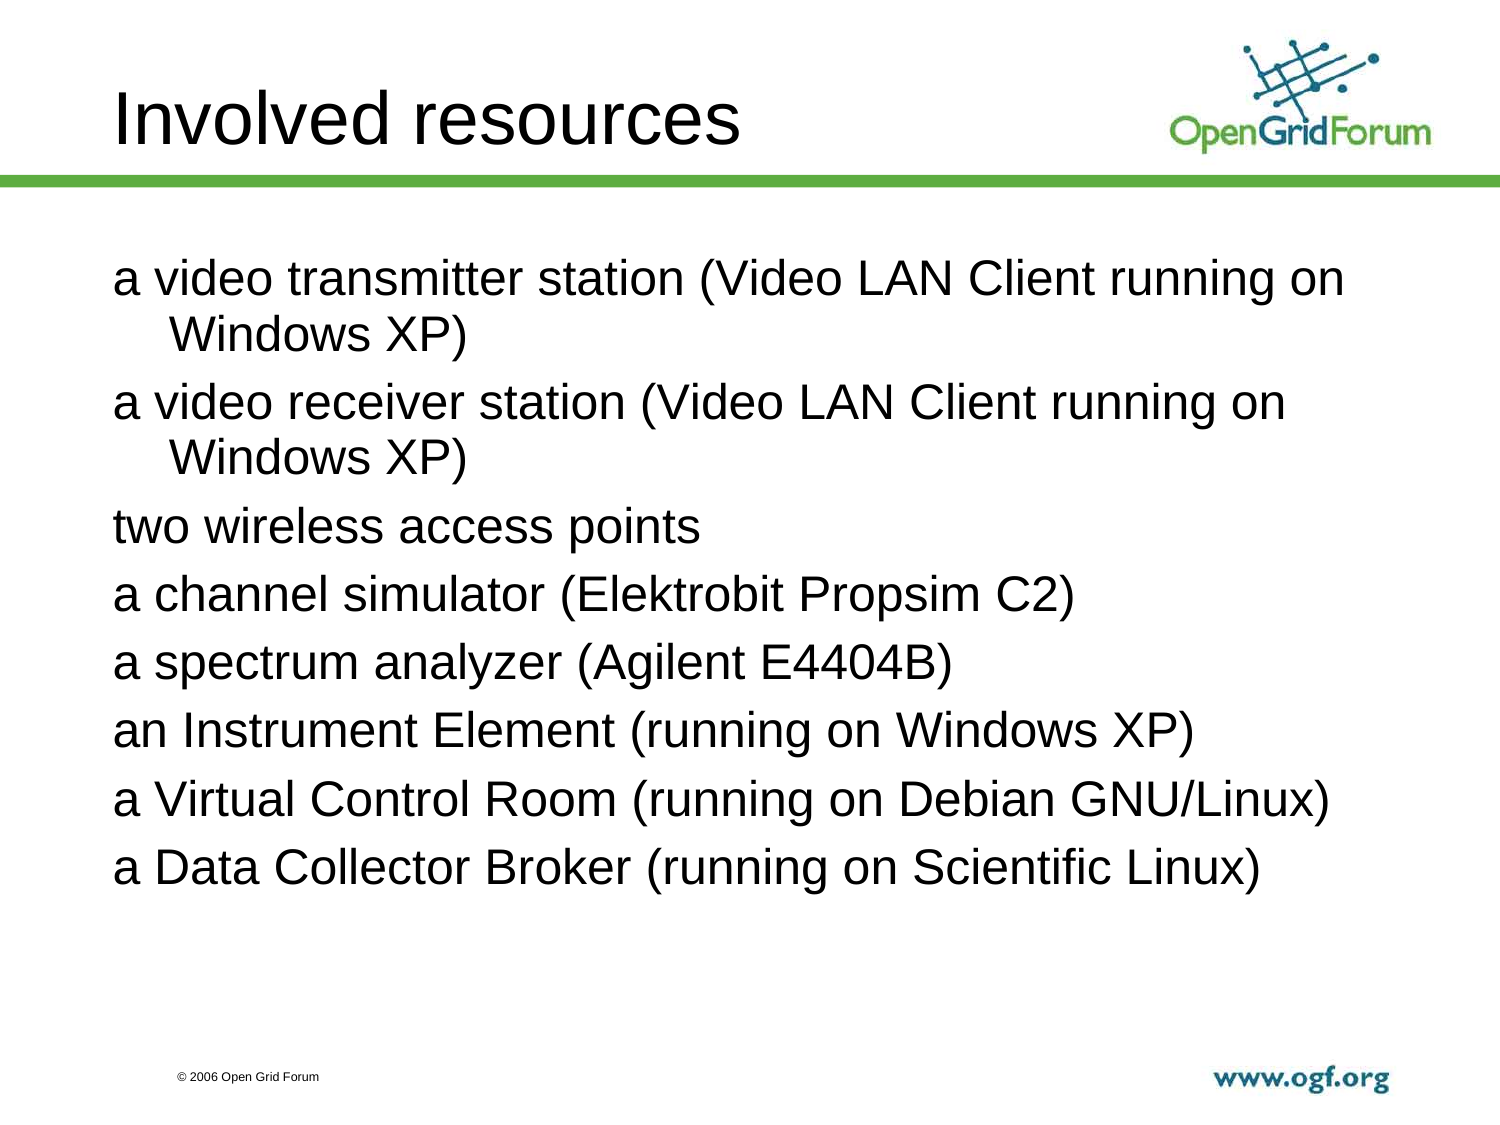

# Involved resources
a video transmitter station (Video LAN Client running on Windows XP)
a video receiver station (Video LAN Client running on Windows XP)
two wireless access points
a channel simulator (Elektrobit Propsim C2)
a spectrum analyzer (Agilent E4404B)
an Instrument Element (running on Windows XP)
a Virtual Control Room (running on Debian GNU/Linux)
a Data Collector Broker (running on Scientific Linux)